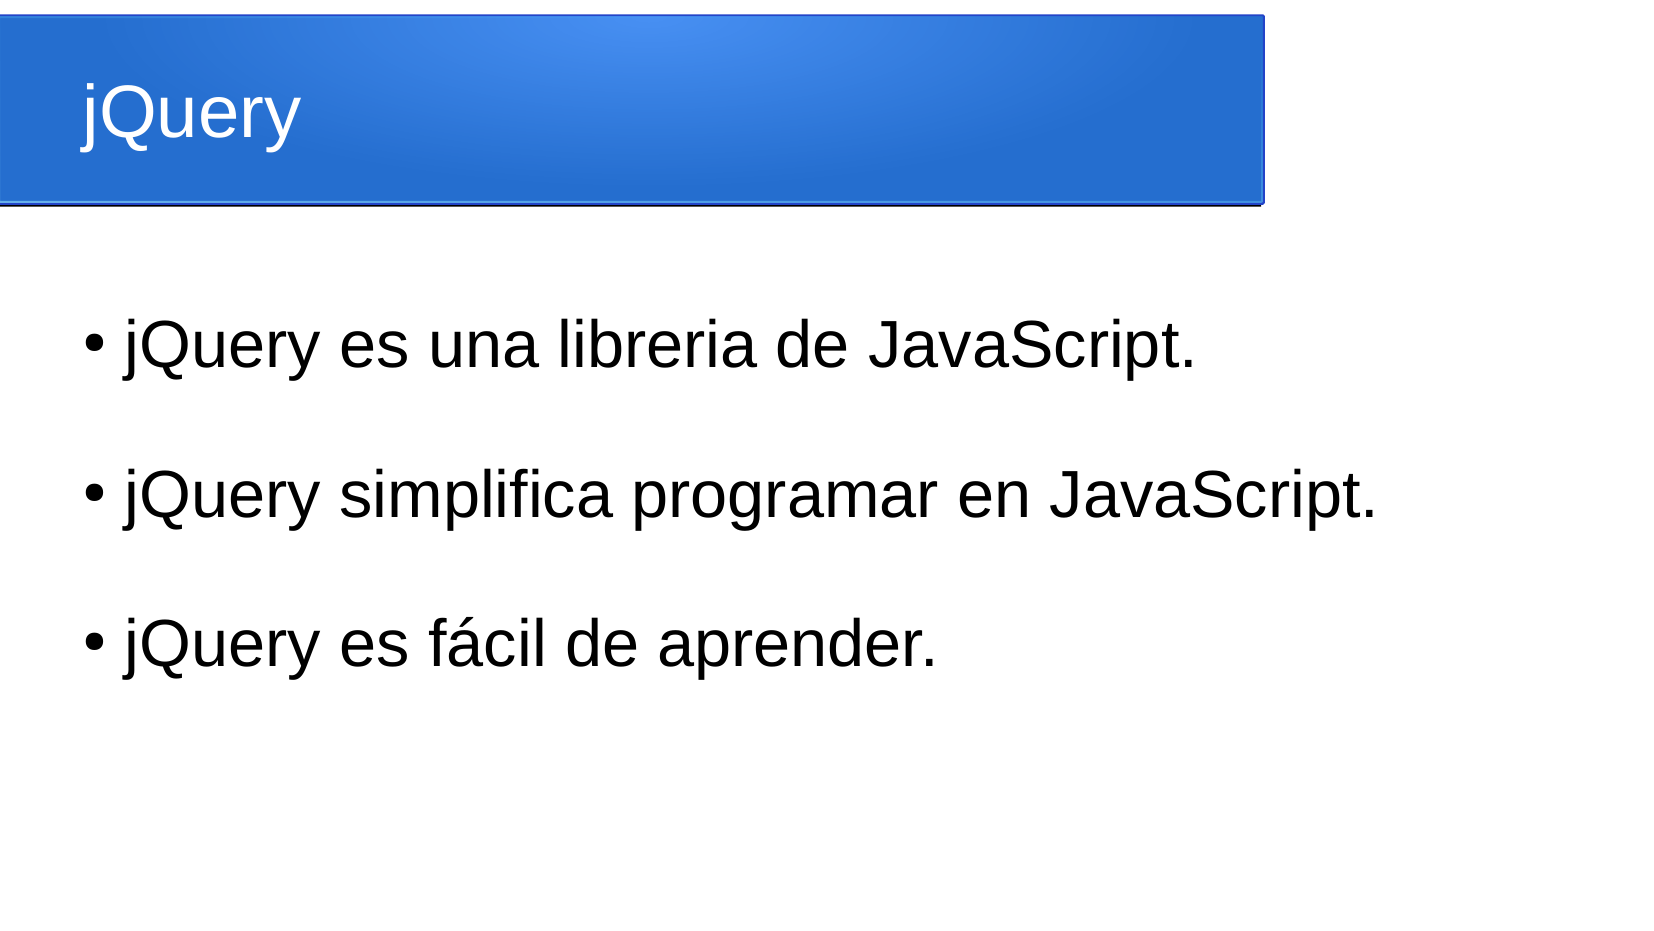

# jQuery
 jQuery es una libreria de JavaScript.
 jQuery simplifica programar en JavaScript.
 jQuery es fácil de aprender.